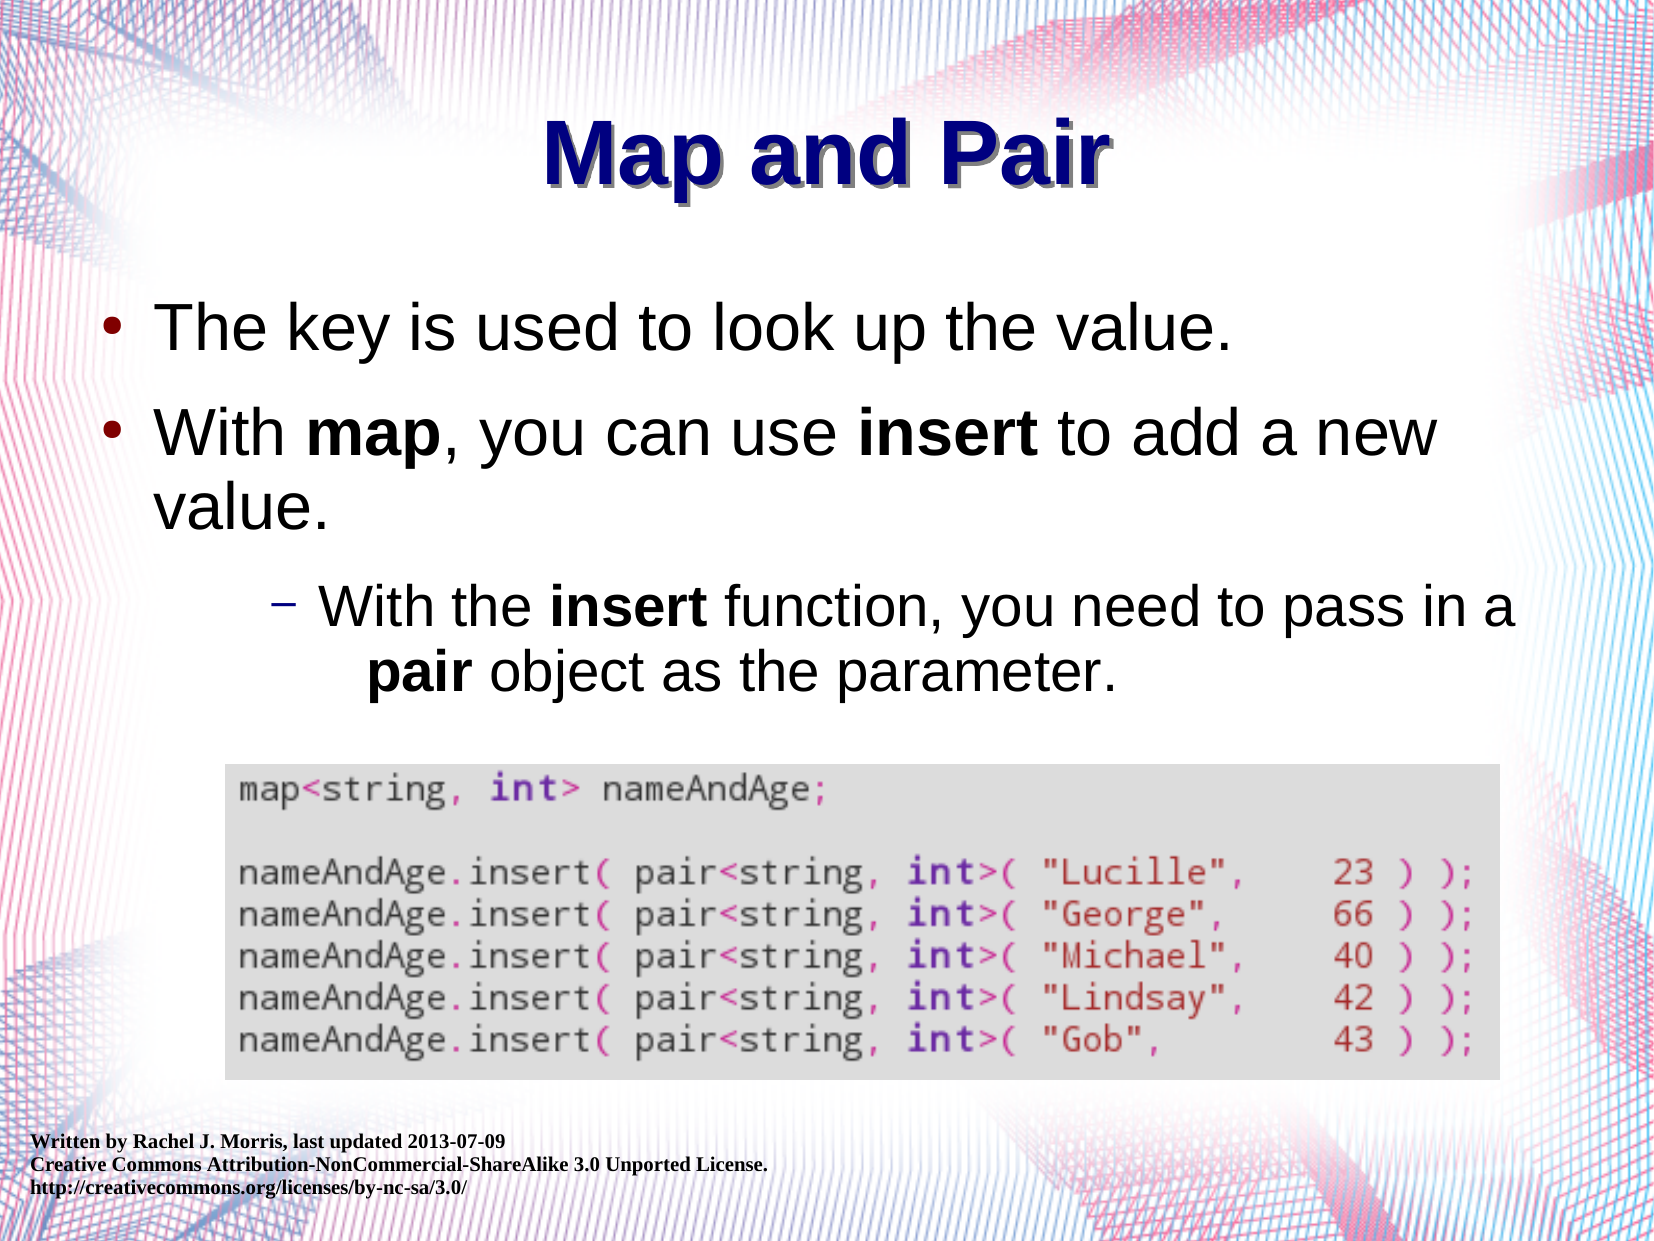

# Map and Pair
The key is used to look up the value.
With map, you can use insert to add a new value.
With the insert function, you need to pass in a pair object as the parameter.